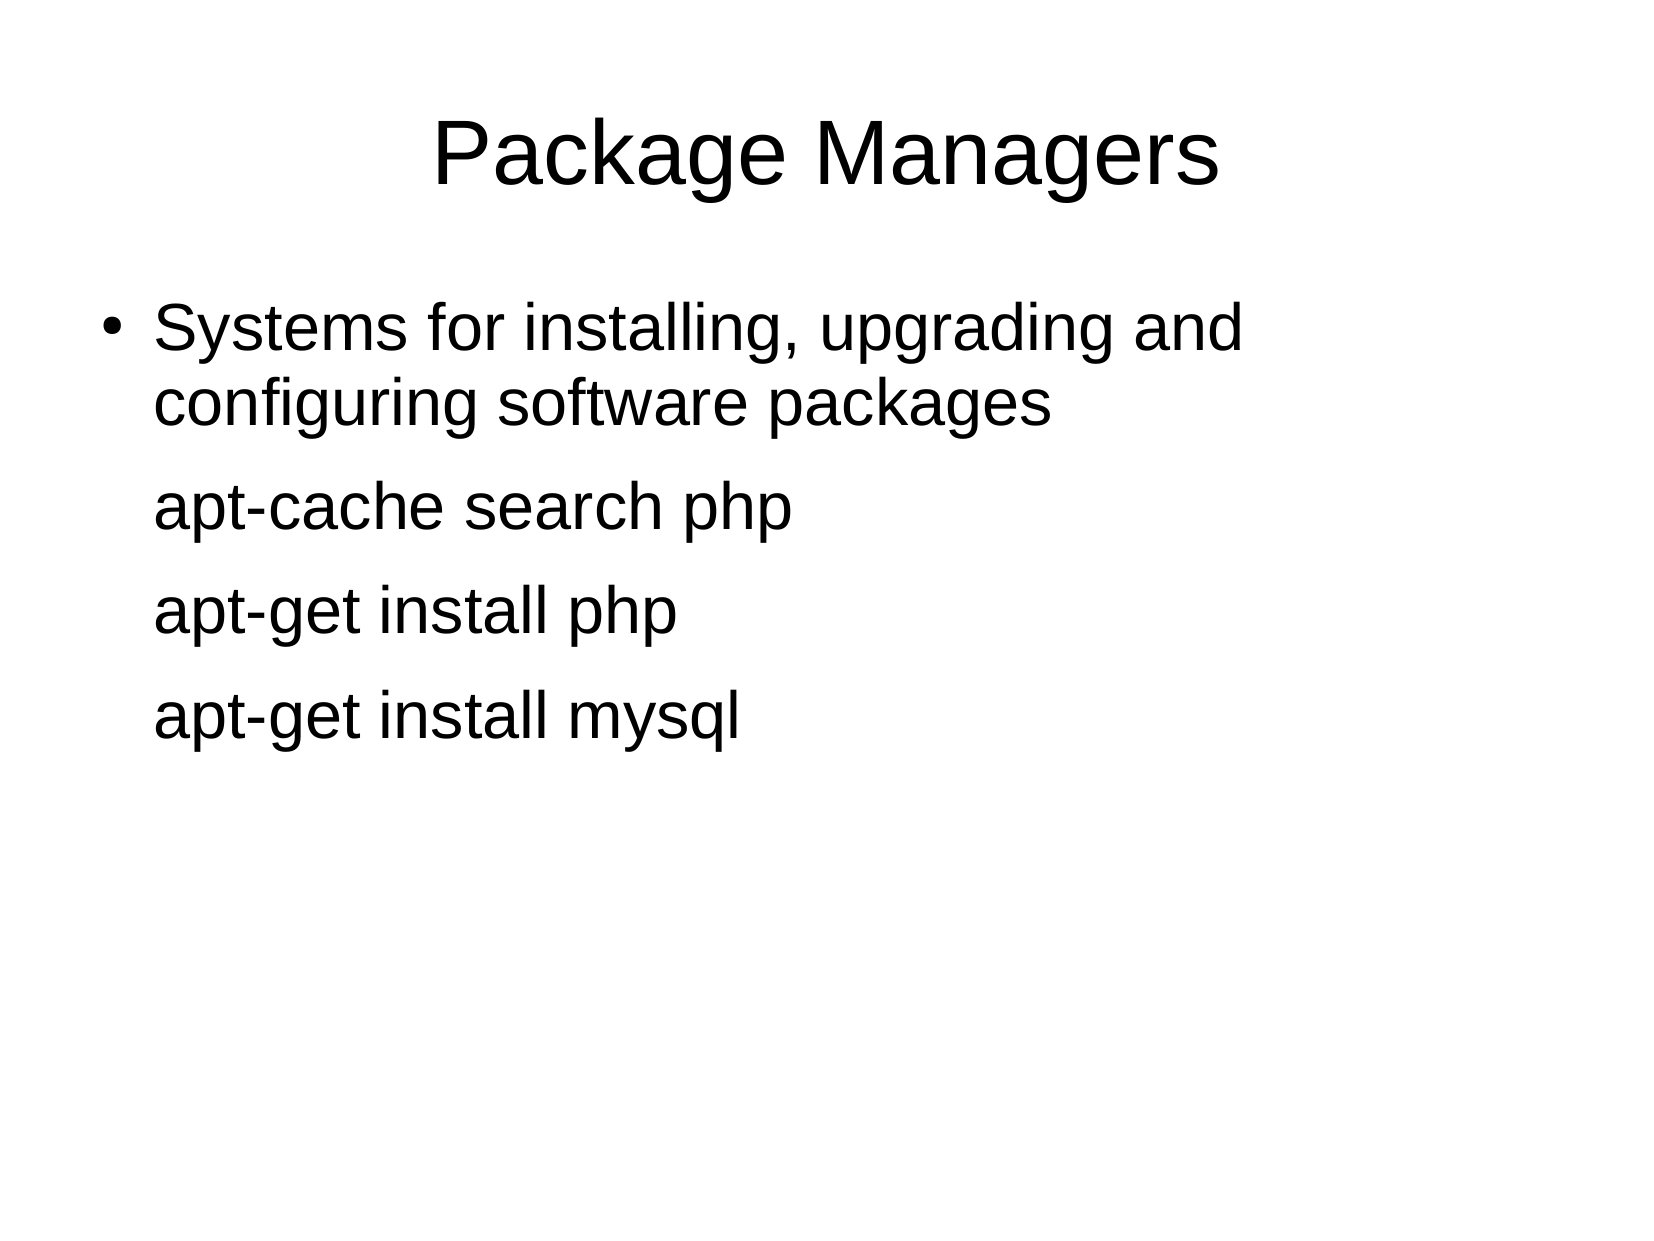

# Package Managers
Systems for installing, upgrading and configuring software packages
apt-cache search php
apt-get install php
apt-get install mysql